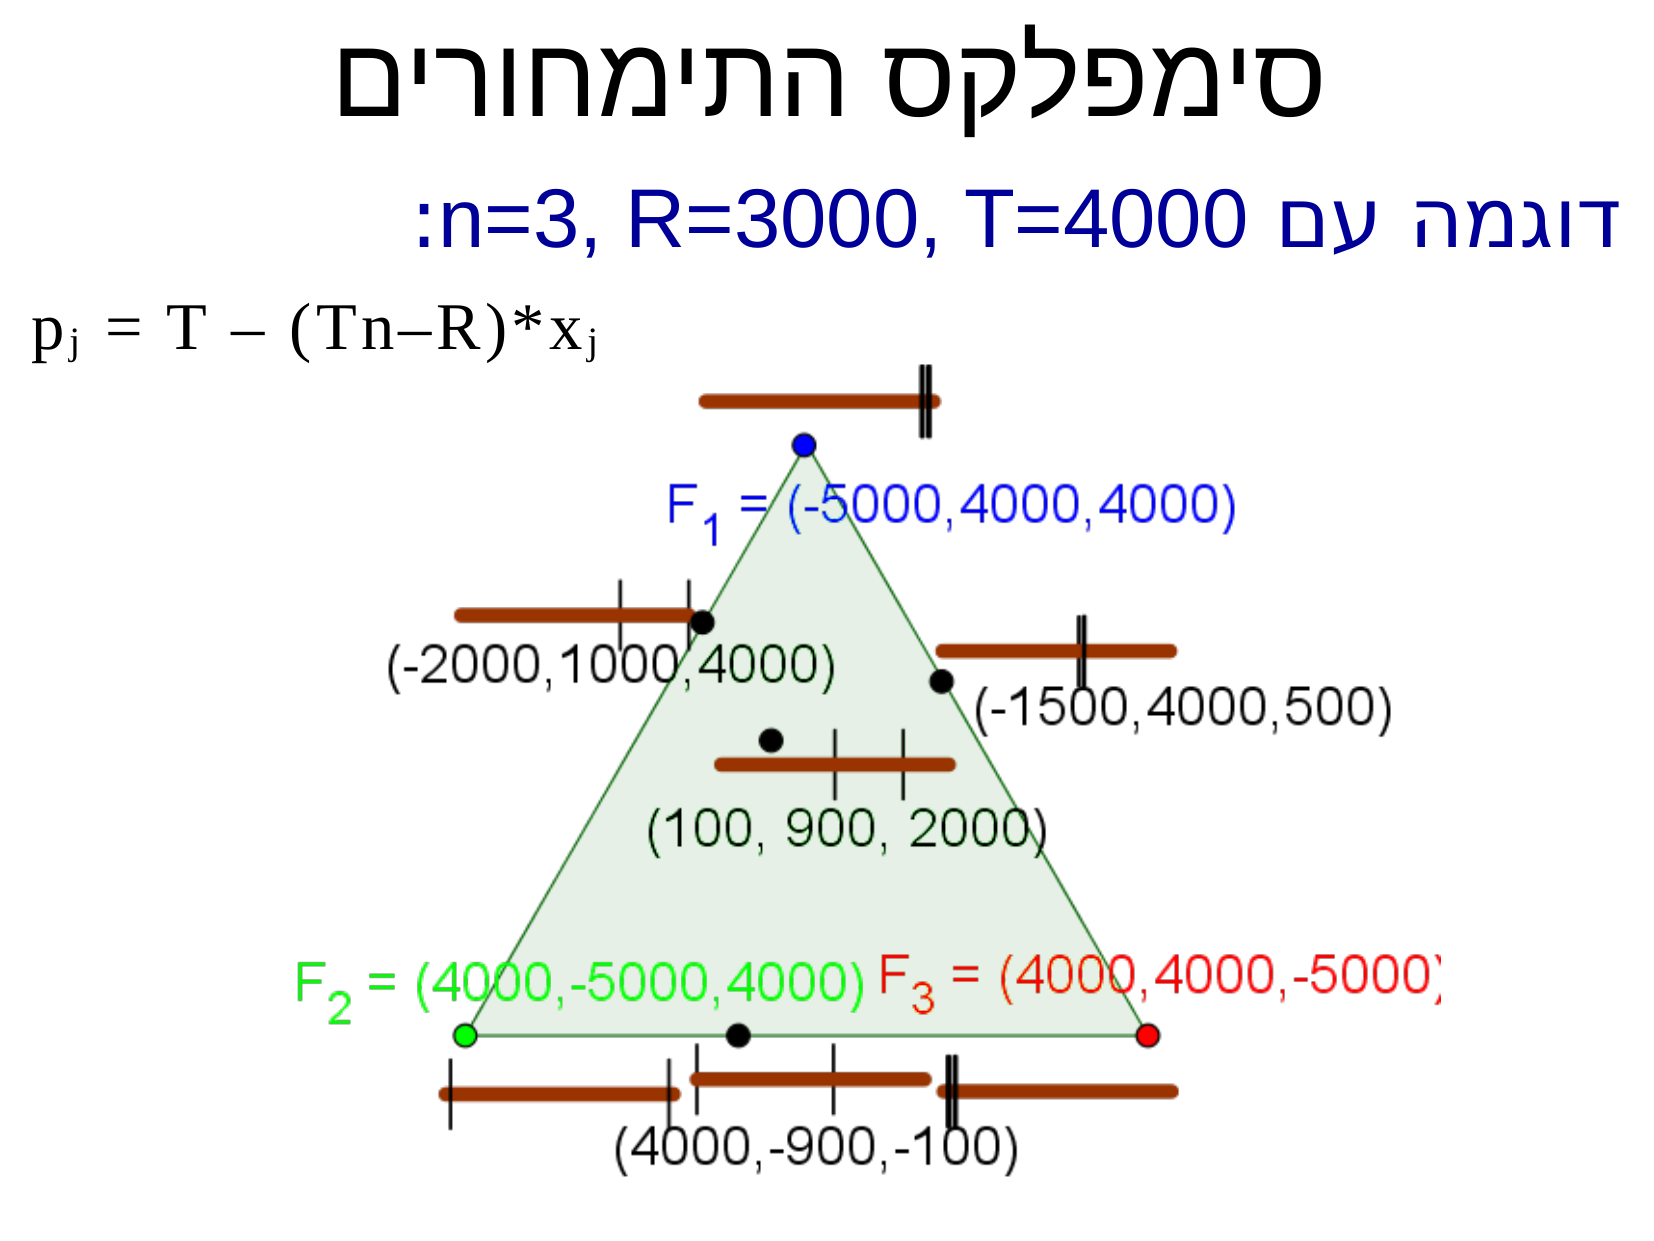

# סימפלקס התימחורים
דוגמה עם n=3, R=3000, T=4000:
pj = T – (Tn–R)*xj